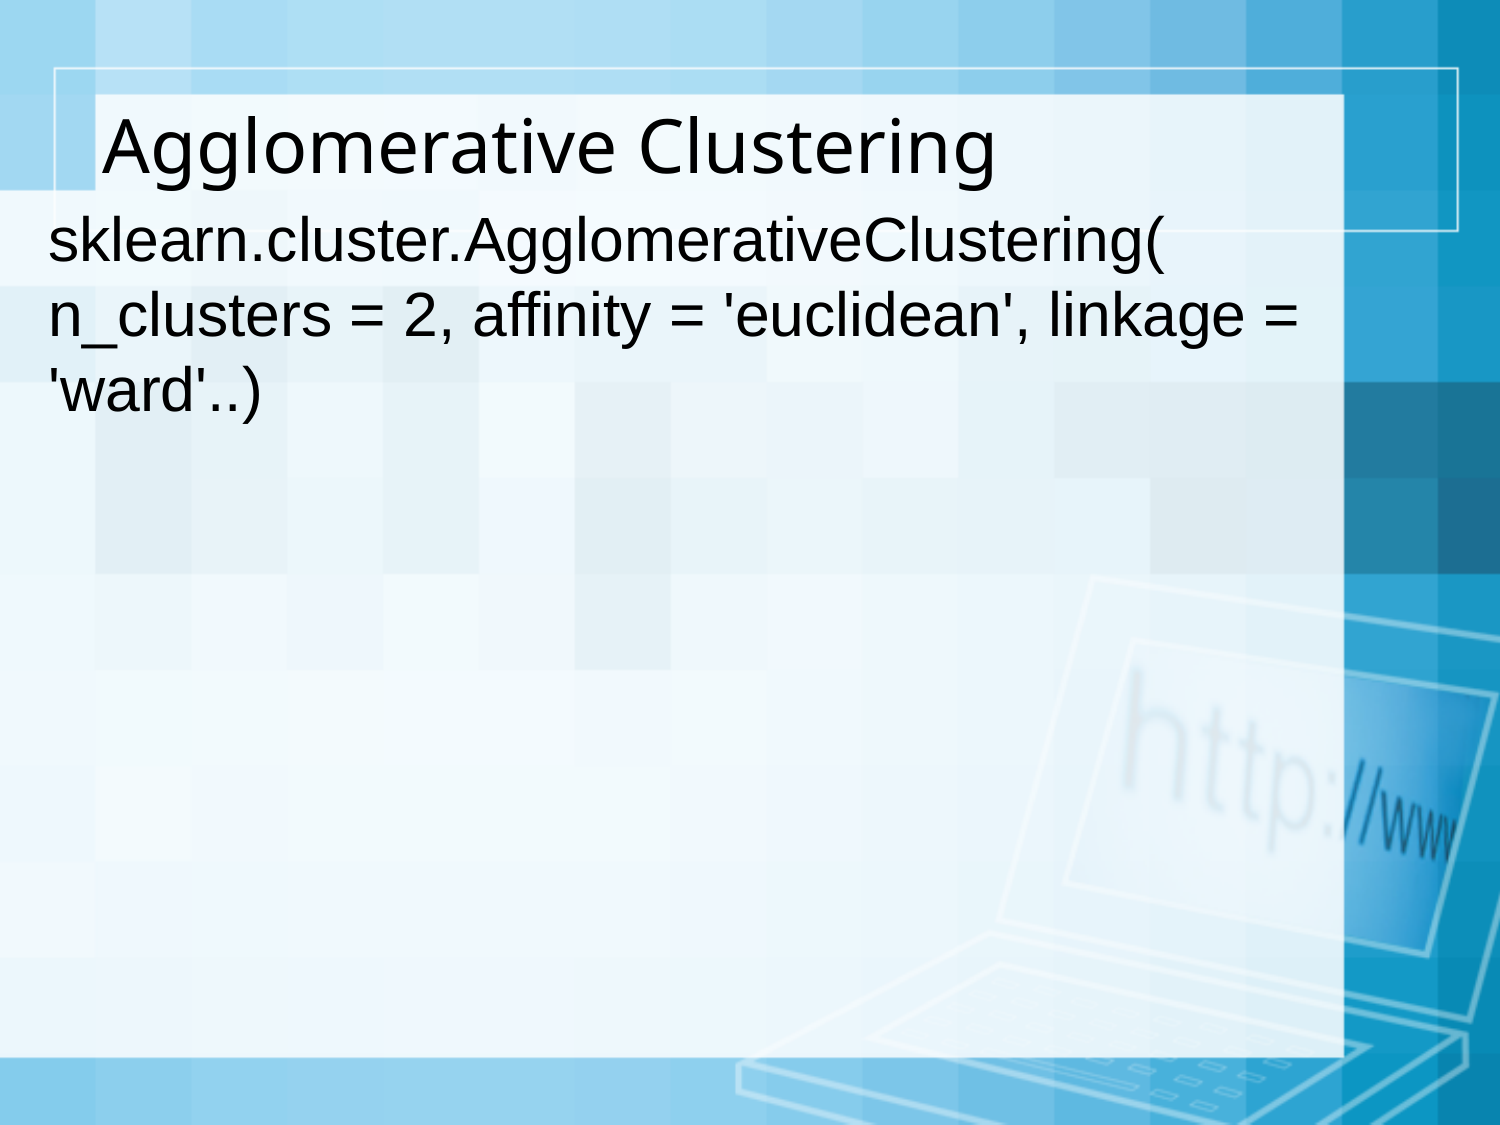

# Agglomerative Clustering
sklearn.cluster.AgglomerativeClustering(
n_clusters = 2, affinity = 'euclidean', linkage = 'ward'..)